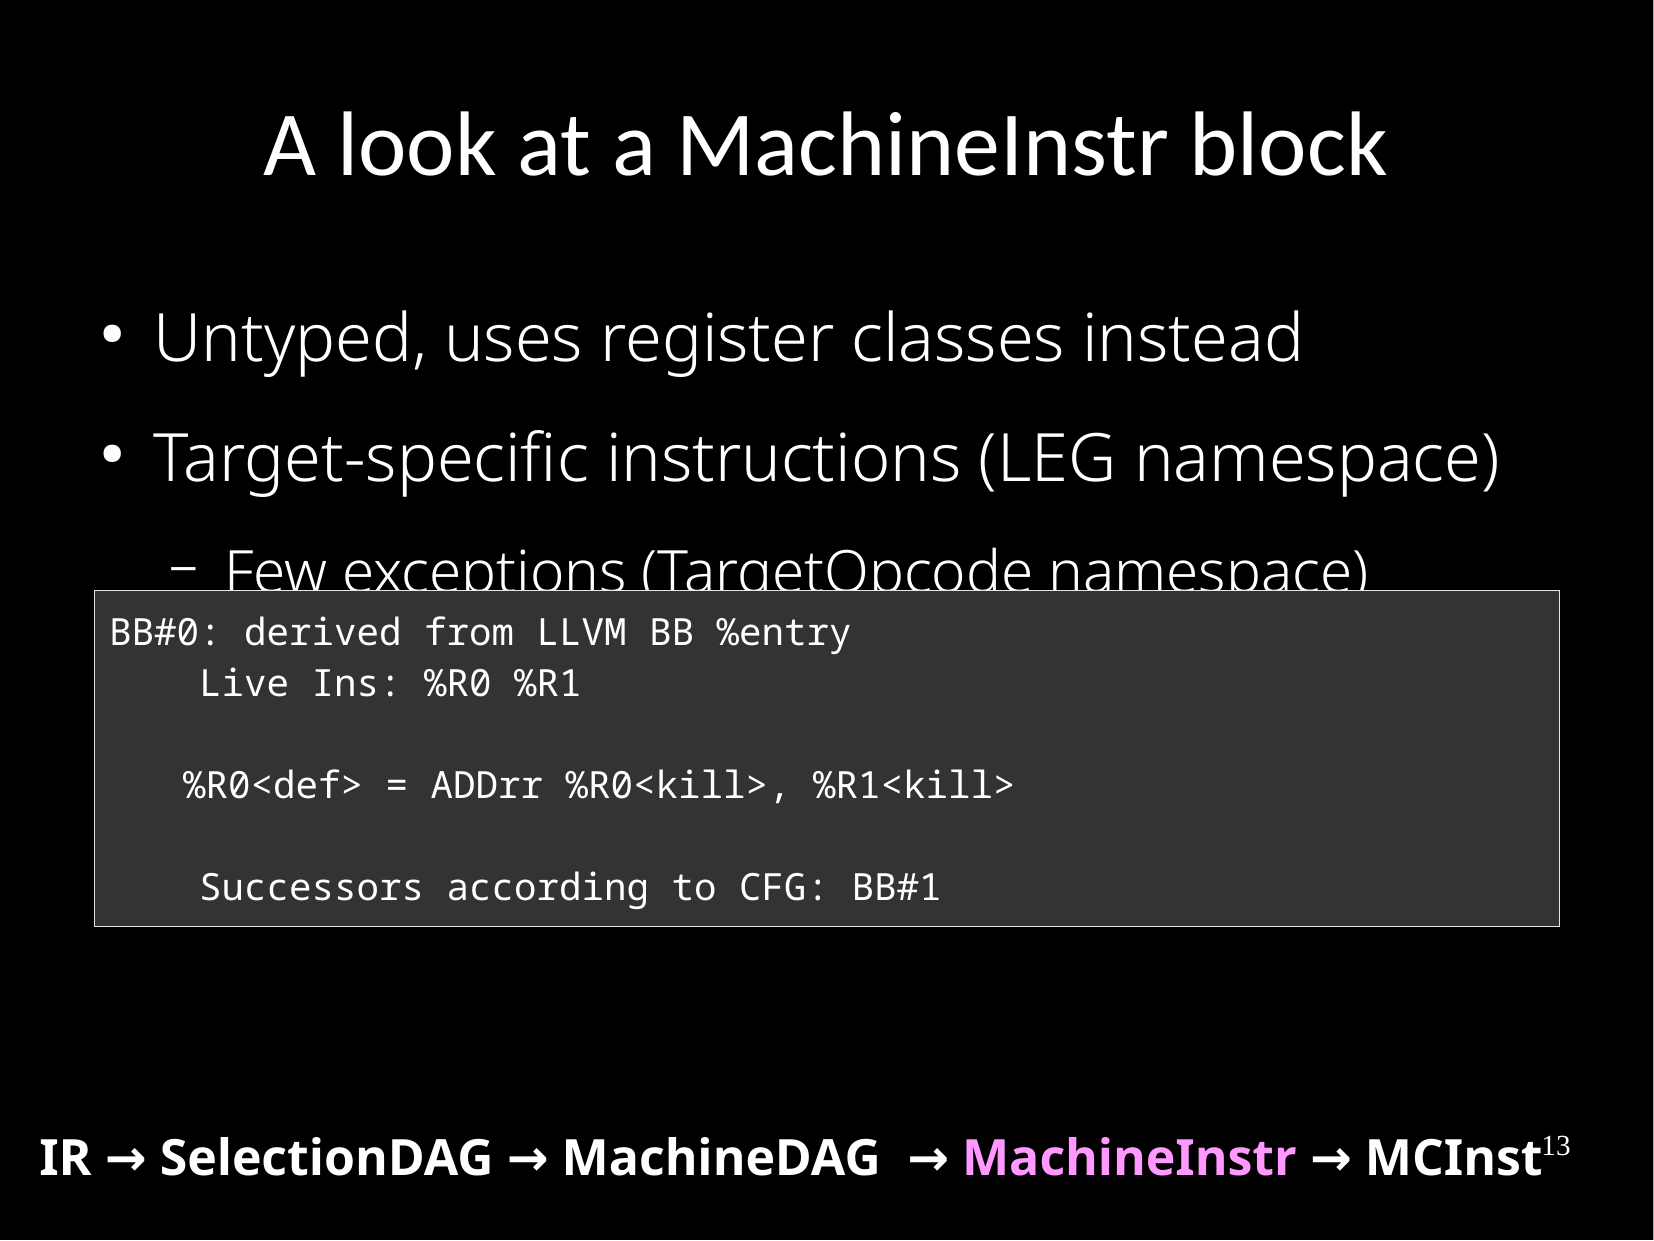

# A look at a MachineInstr block
Untyped, uses register classes instead
Target-specific instructions (LEG namespace)
Few exceptions (TargetOpcode namespace)
BB#0: derived from LLVM BB %entry
 Live Ins: %R0 %R1
	%R0<def> = ADDrr %R0<kill>, %R1<kill>
 Successors according to CFG: BB#1
IR → SelectionDAG → MachineDAG → MachineInstr → MCInst
13